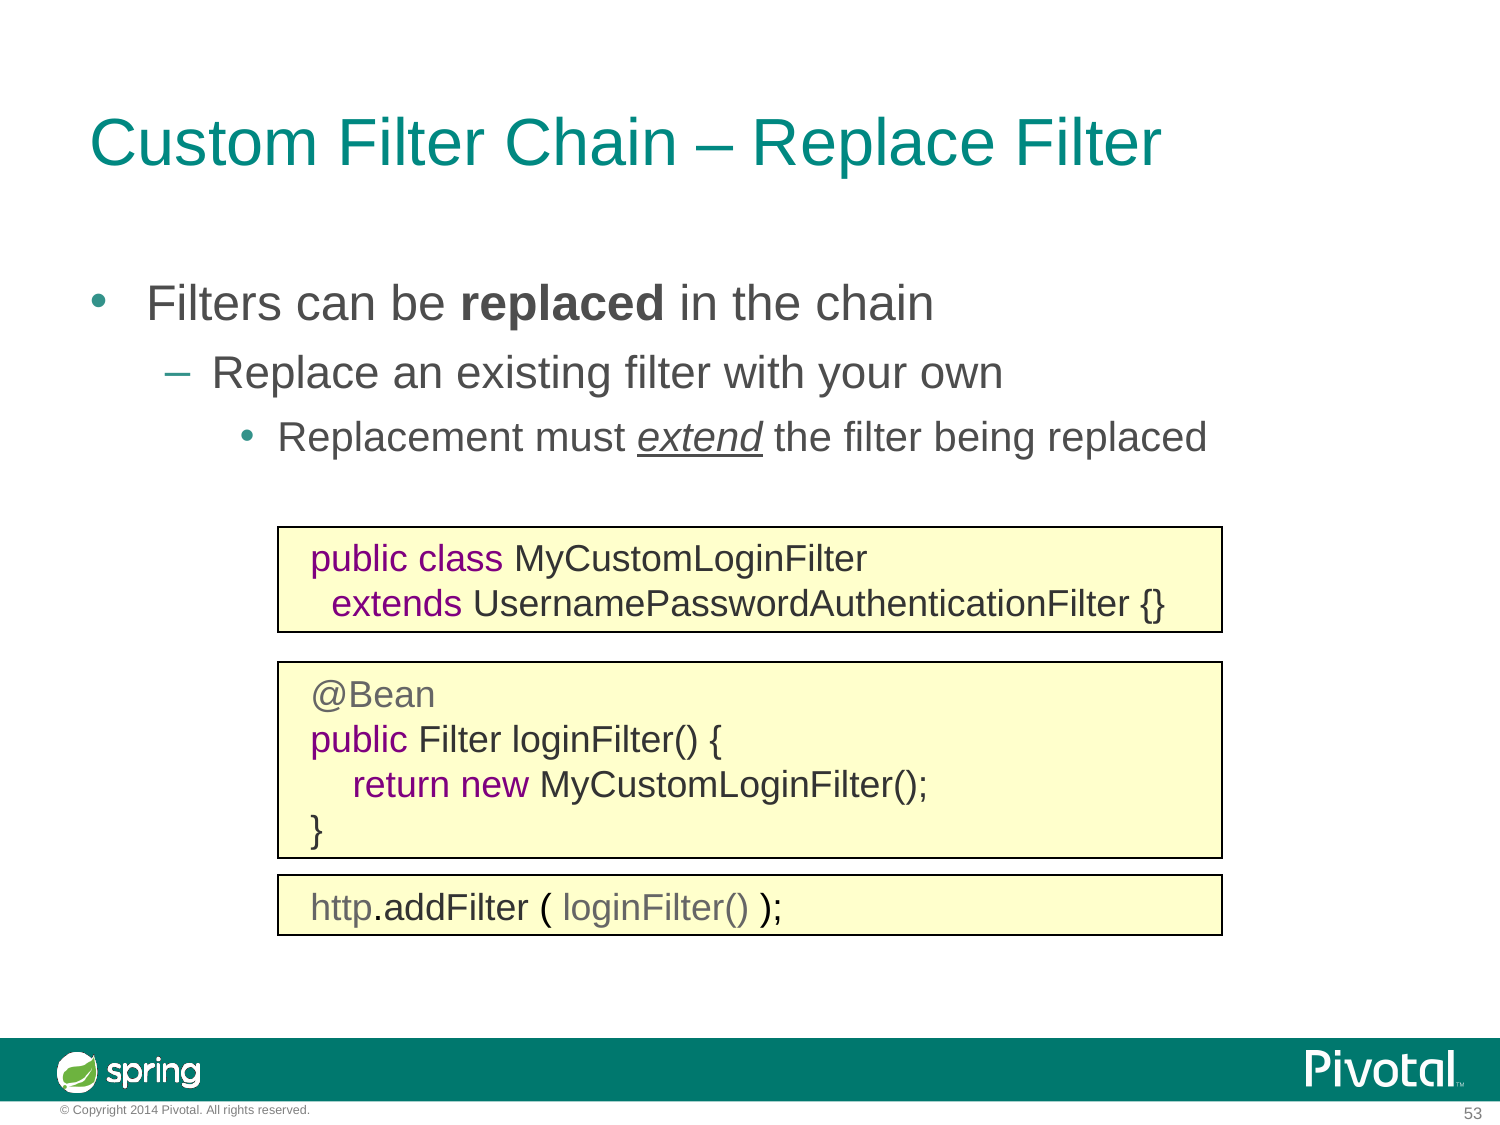

# Custom Filter Chain – Replace Filter
Filters can be replaced in the chain
Replace an existing filter with your own
Replacement must extend the filter being replaced
public class MyCustomLoginFilter
 extends UsernamePasswordAuthenticationFilter {}
@Bean
public Filter loginFilter() {
 return new MyCustomLoginFilter();
}
http.addFilter ( loginFilter() );